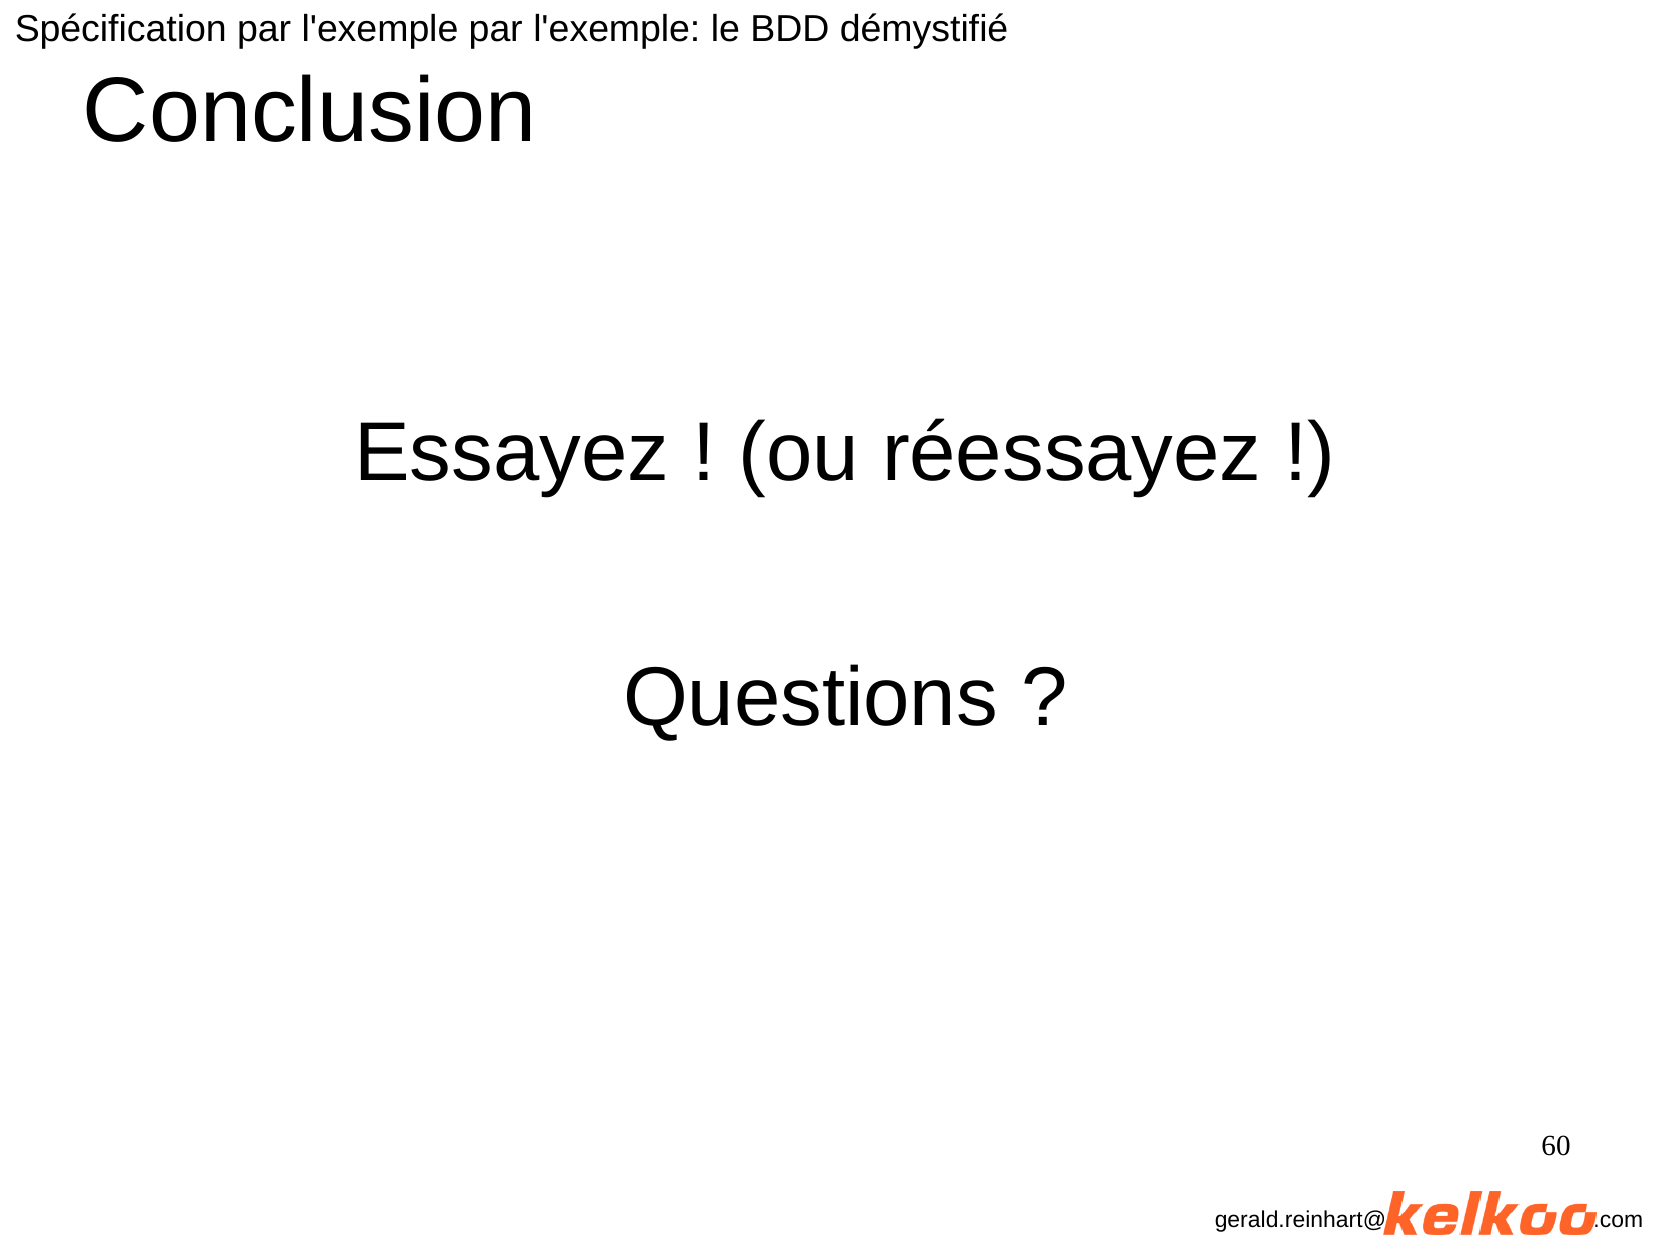

Spécification par l'exemple par l'exemple: le BDD démystifié
Conclusion
# Essayez ! (ou réessayez !)
Questions ?
60
 gerald.reinhart@ .com